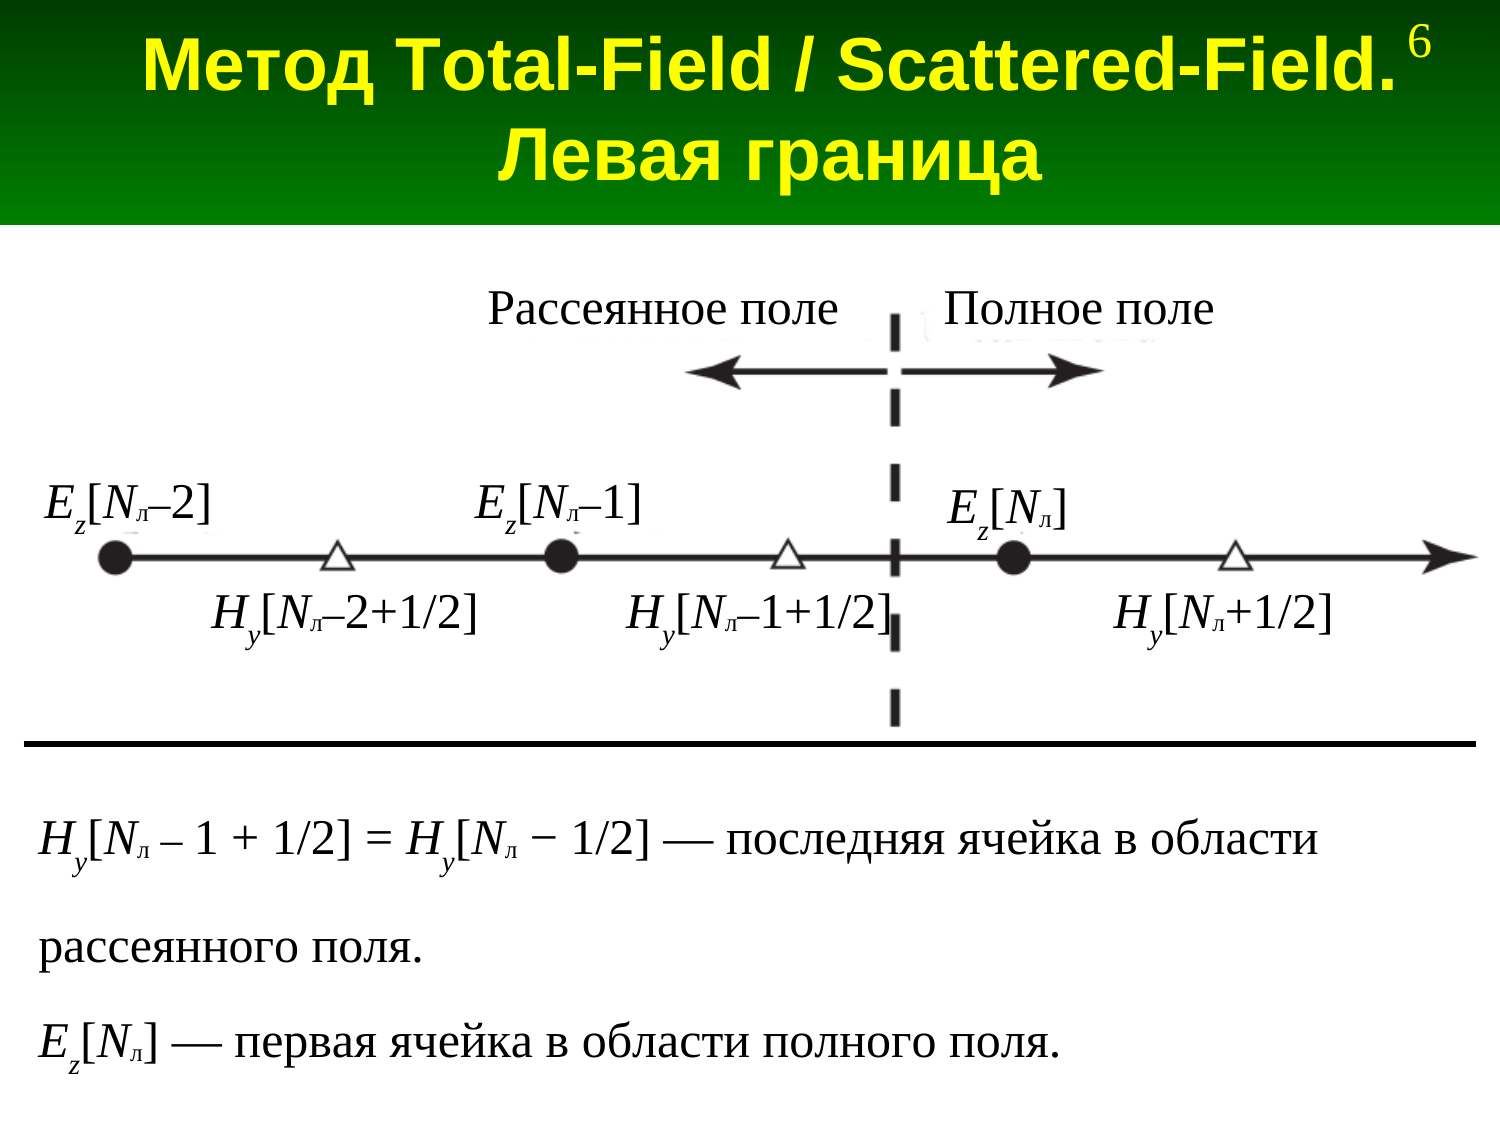

# Метод Total-Field / Scattered-Field. Левая граница
Рассеянное поле
Полное поле
Ez[Nл–2]
Ez[Nл–1]
Ez[Nл]
Hy[Nл–2+1/2]
Hy[Nл–1+1/2]
Hy[Nл+1/2]
Hy[Nл – 1 + 1/2] = Hy[Nл − 1/2] — последняя ячейка в области
рассеянного поля.
Ez[Nл] — первая ячейка в области полного поля.